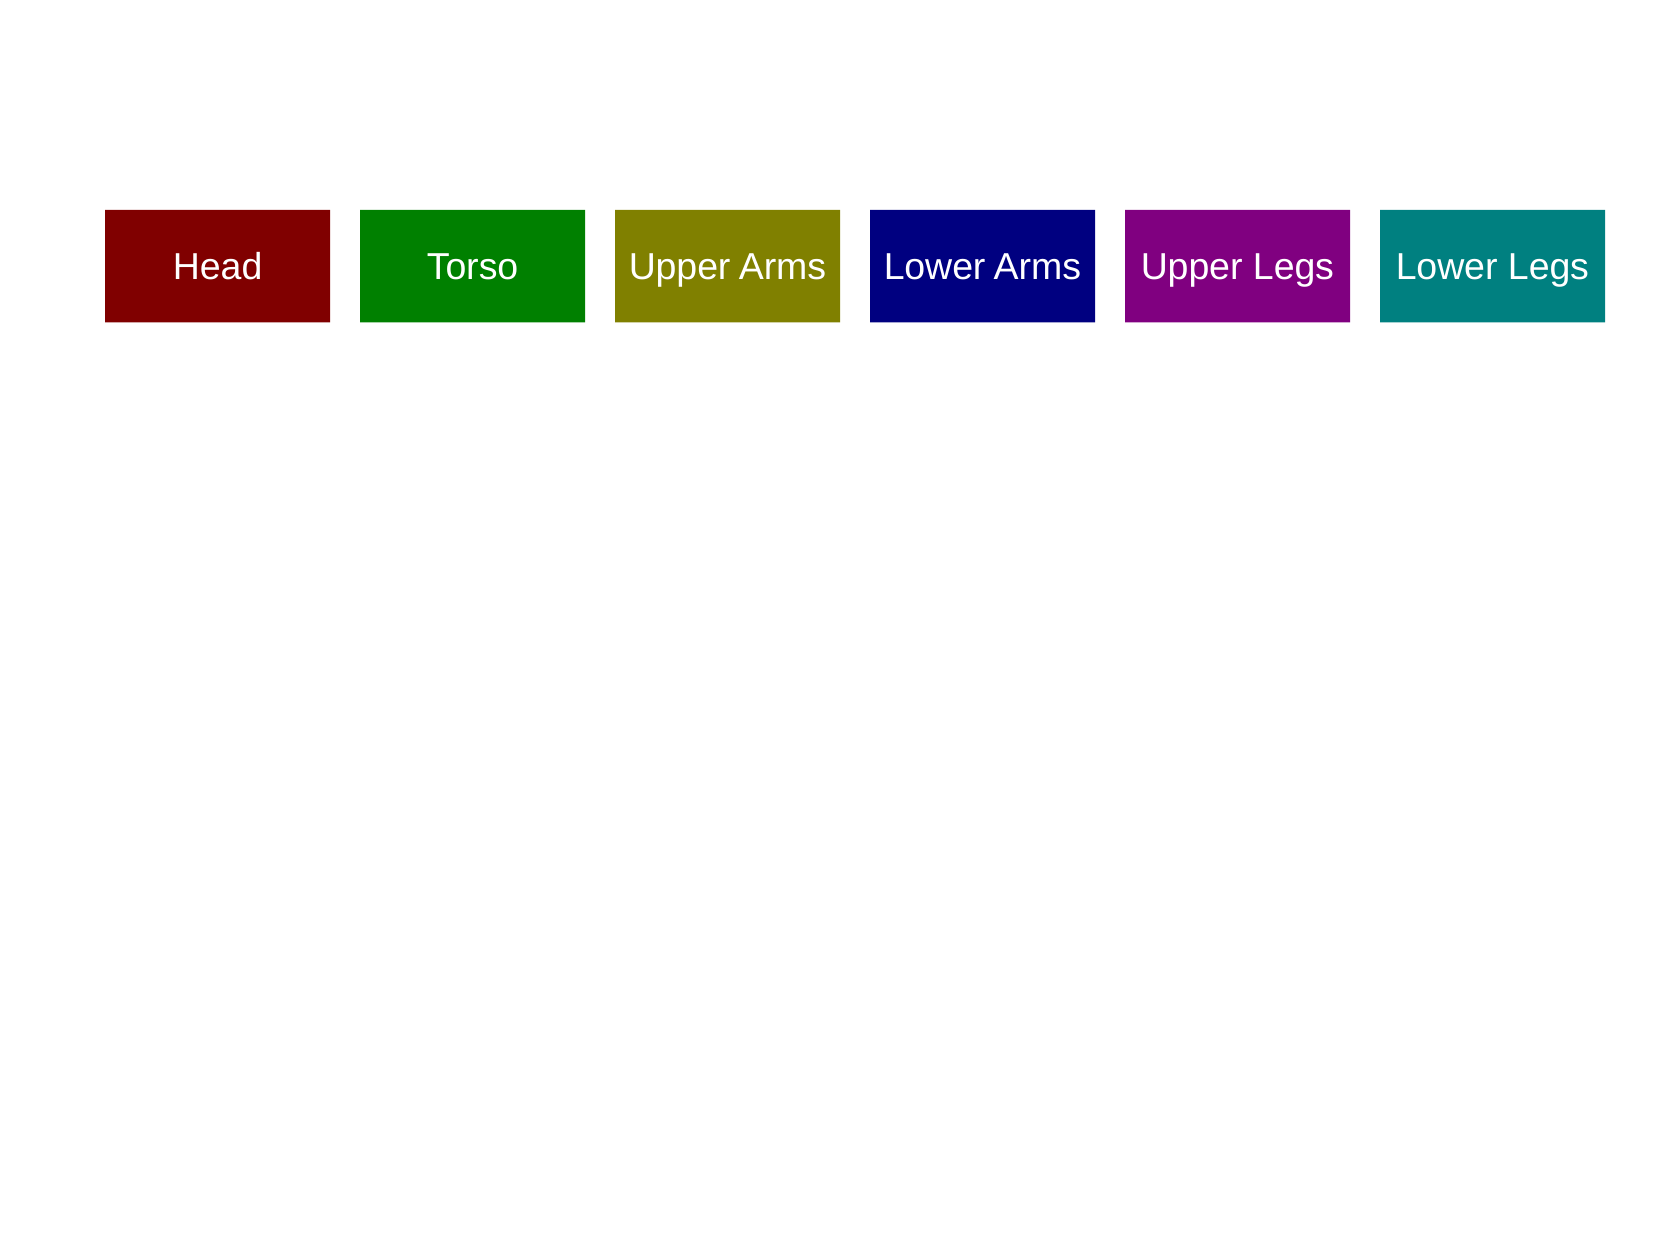

Head
Torso
Upper Arms
Lower Arms
Upper Legs
Lower Legs